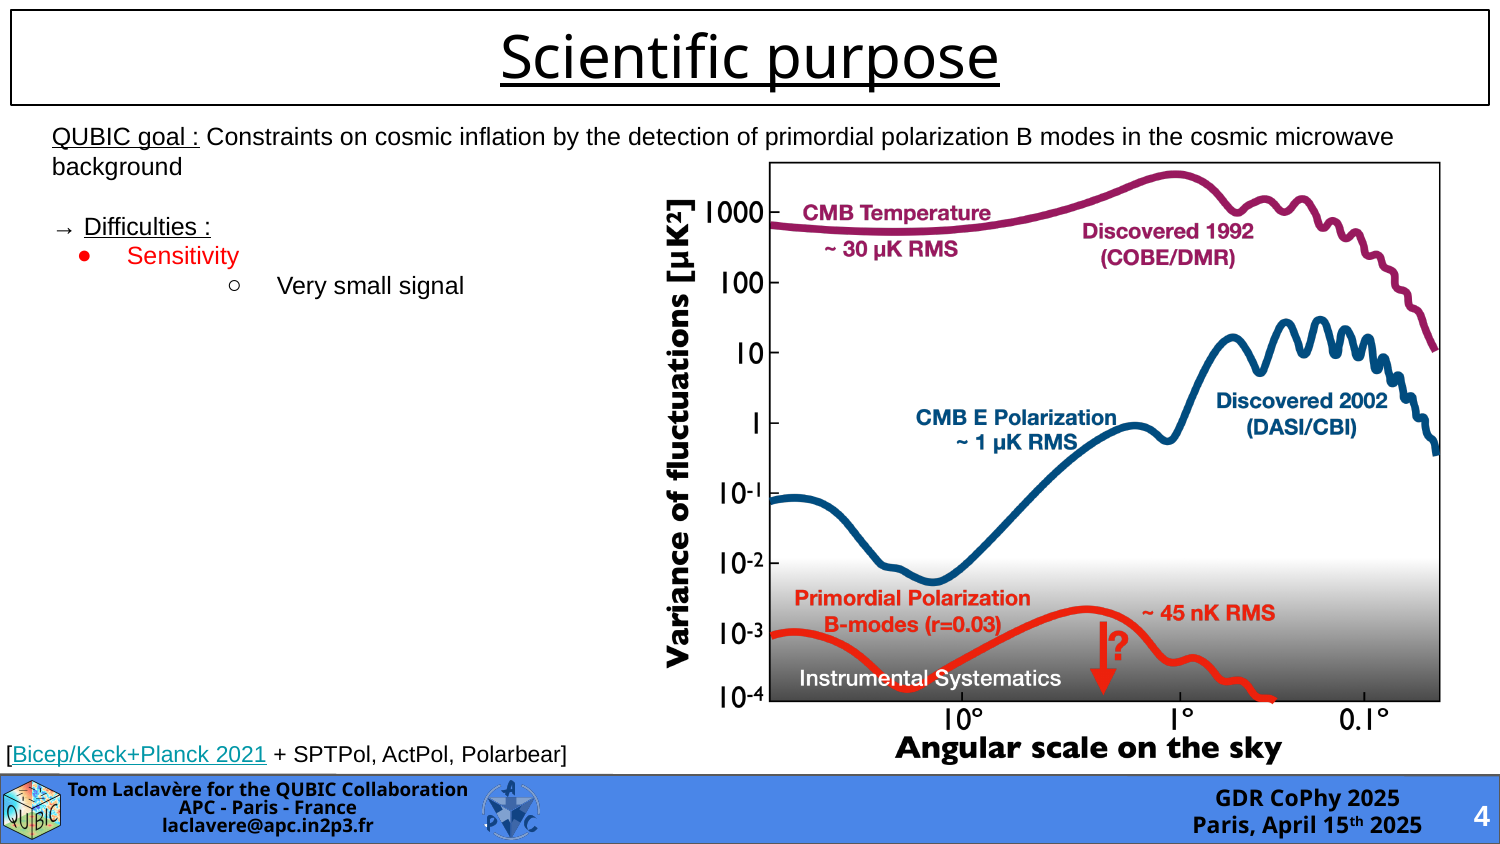

# Scientific purpose
QUBIC goal : Constraints on cosmic inflation by the detection of primordial polarization B modes in the cosmic microwave background
→ Difficulties :
Sensitivity
Very small signal
[Bicep/Keck+Planck 2021 + SPTPol, ActPol, Polarbear]